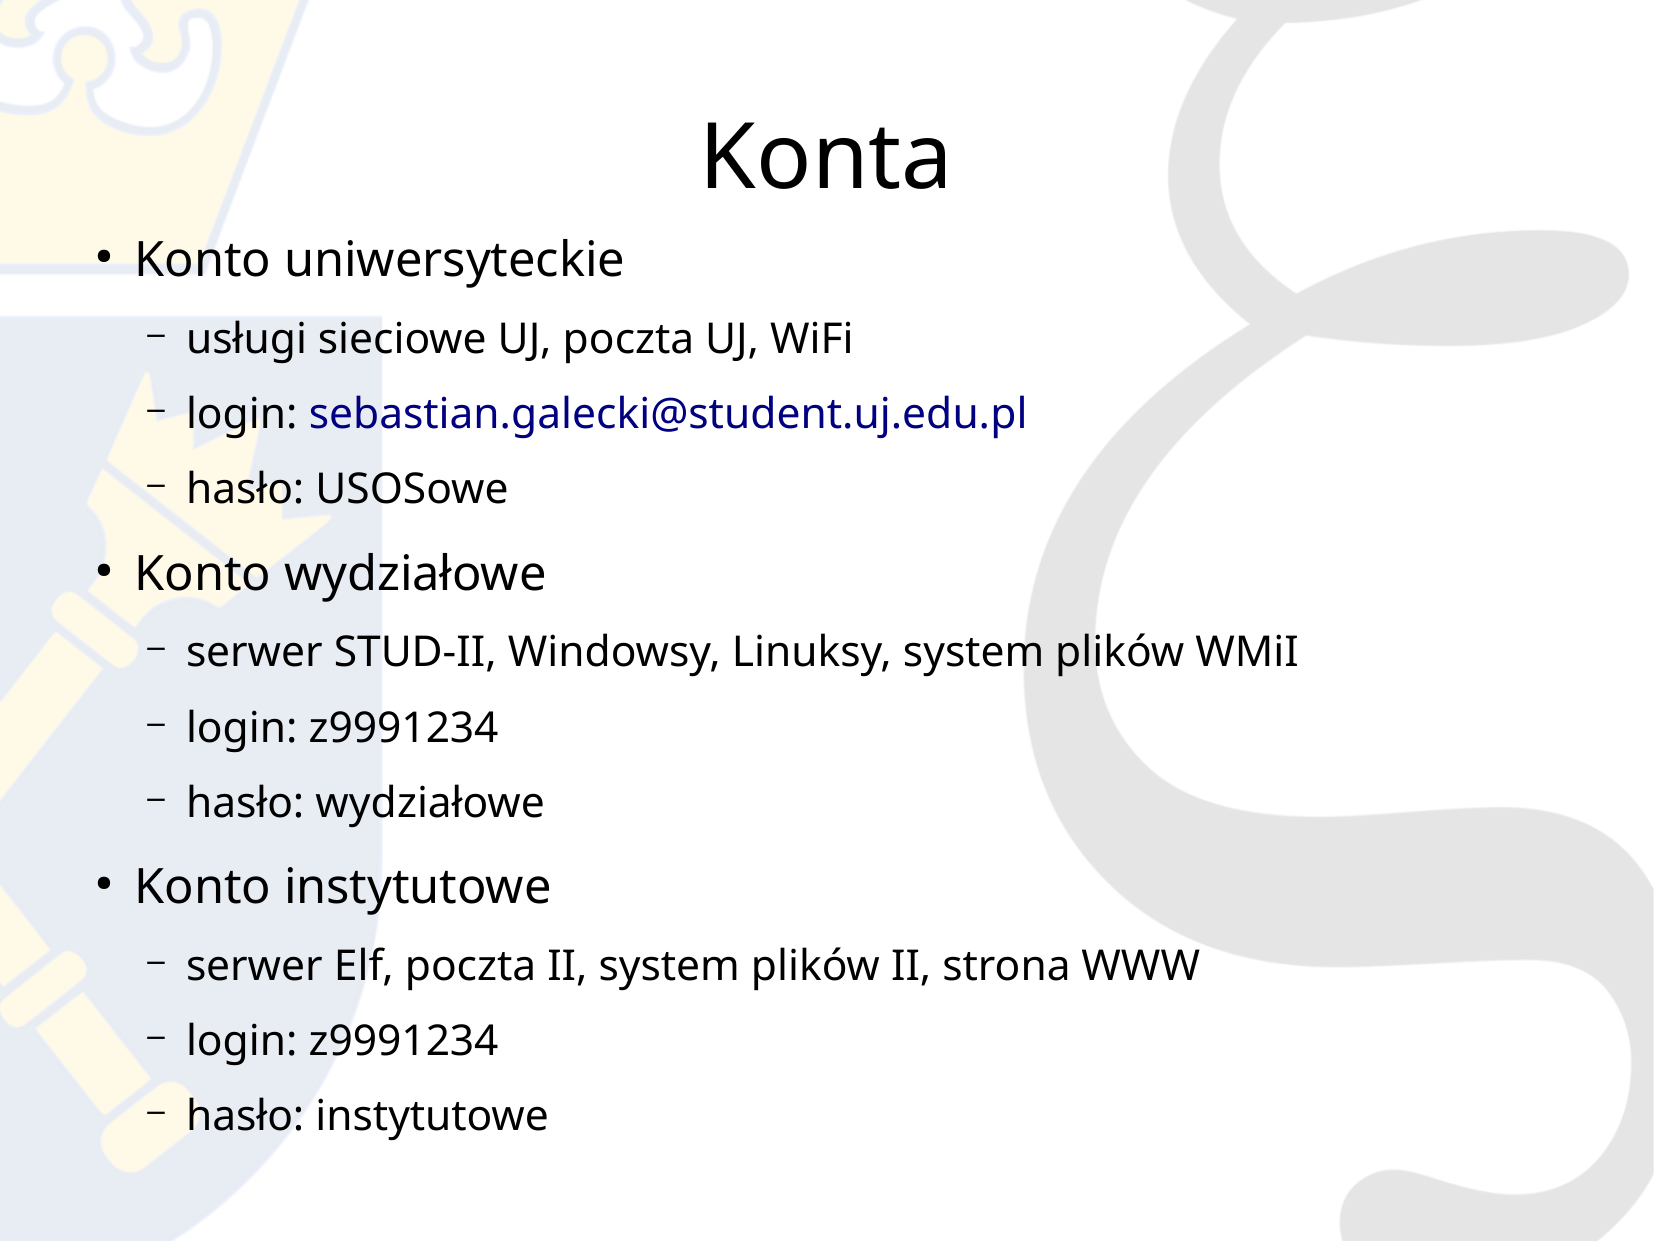

# Konta
Konto uniwersyteckie
usługi sieciowe UJ, poczta UJ, WiFi
login: sebastian.galecki@student.uj.edu.pl
hasło: USOSowe
Konto wydziałowe
serwer STUD-II, Windowsy, Linuksy, system plików WMiI
login: z9991234
hasło: wydziałowe
Konto instytutowe
serwer Elf, poczta II, system plików II, strona WWW
login: z9991234
hasło: instytutowe